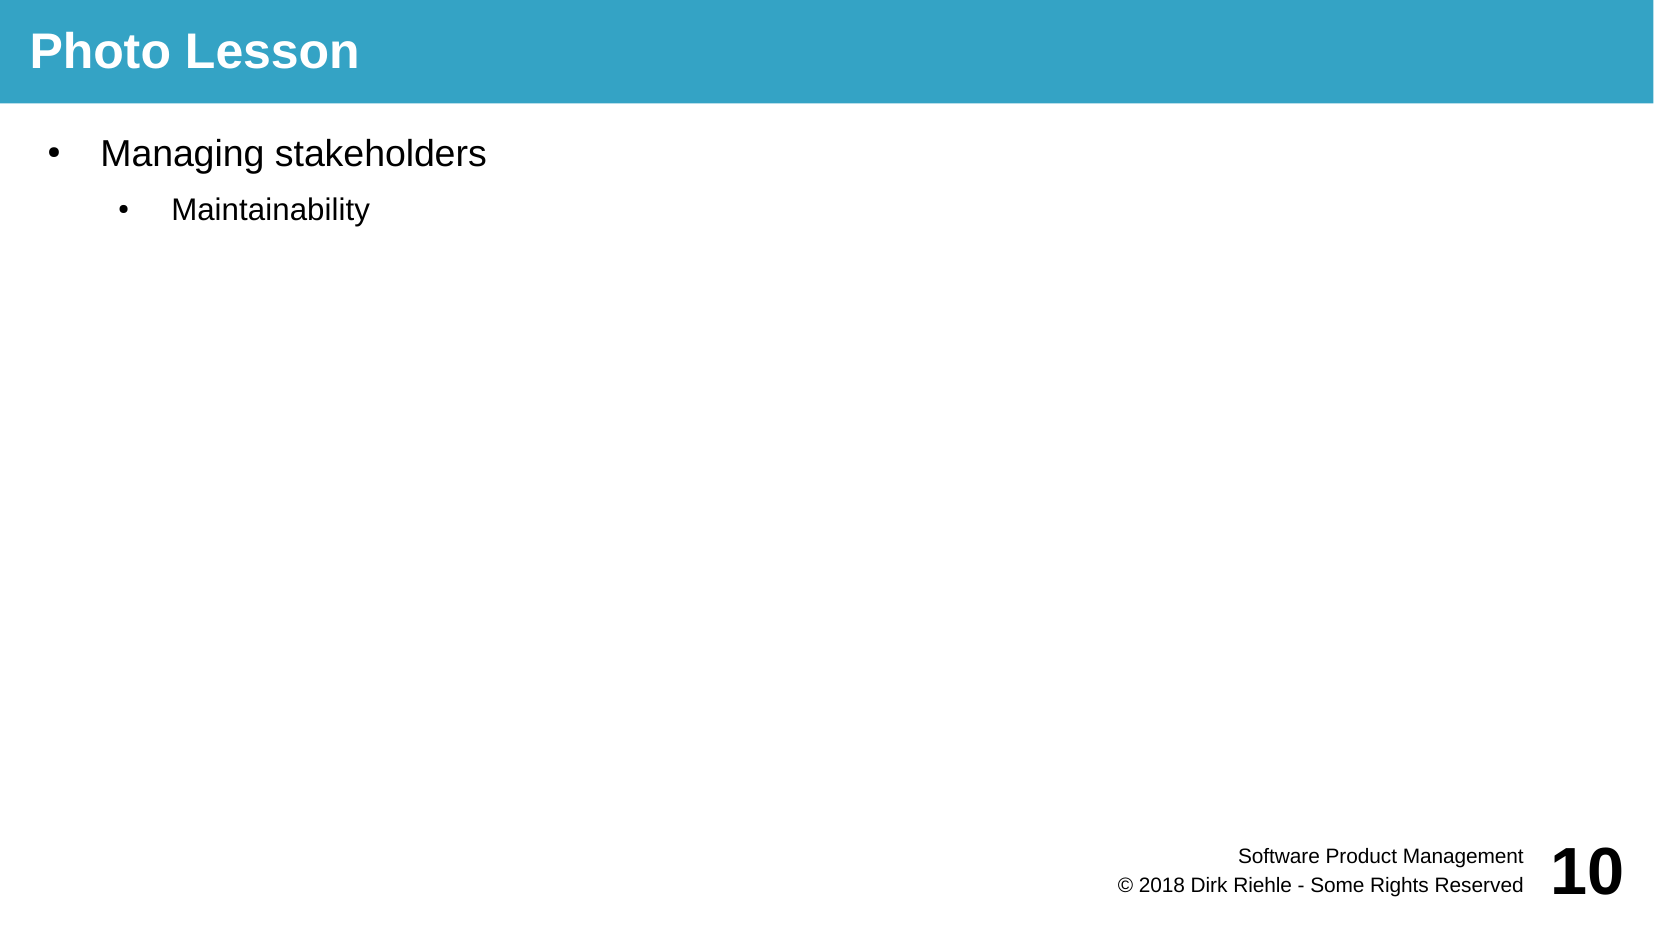

# Photo Lesson
Managing stakeholders
Maintainability
Software Product Management
10
© 2018 Dirk Riehle - Some Rights Reserved